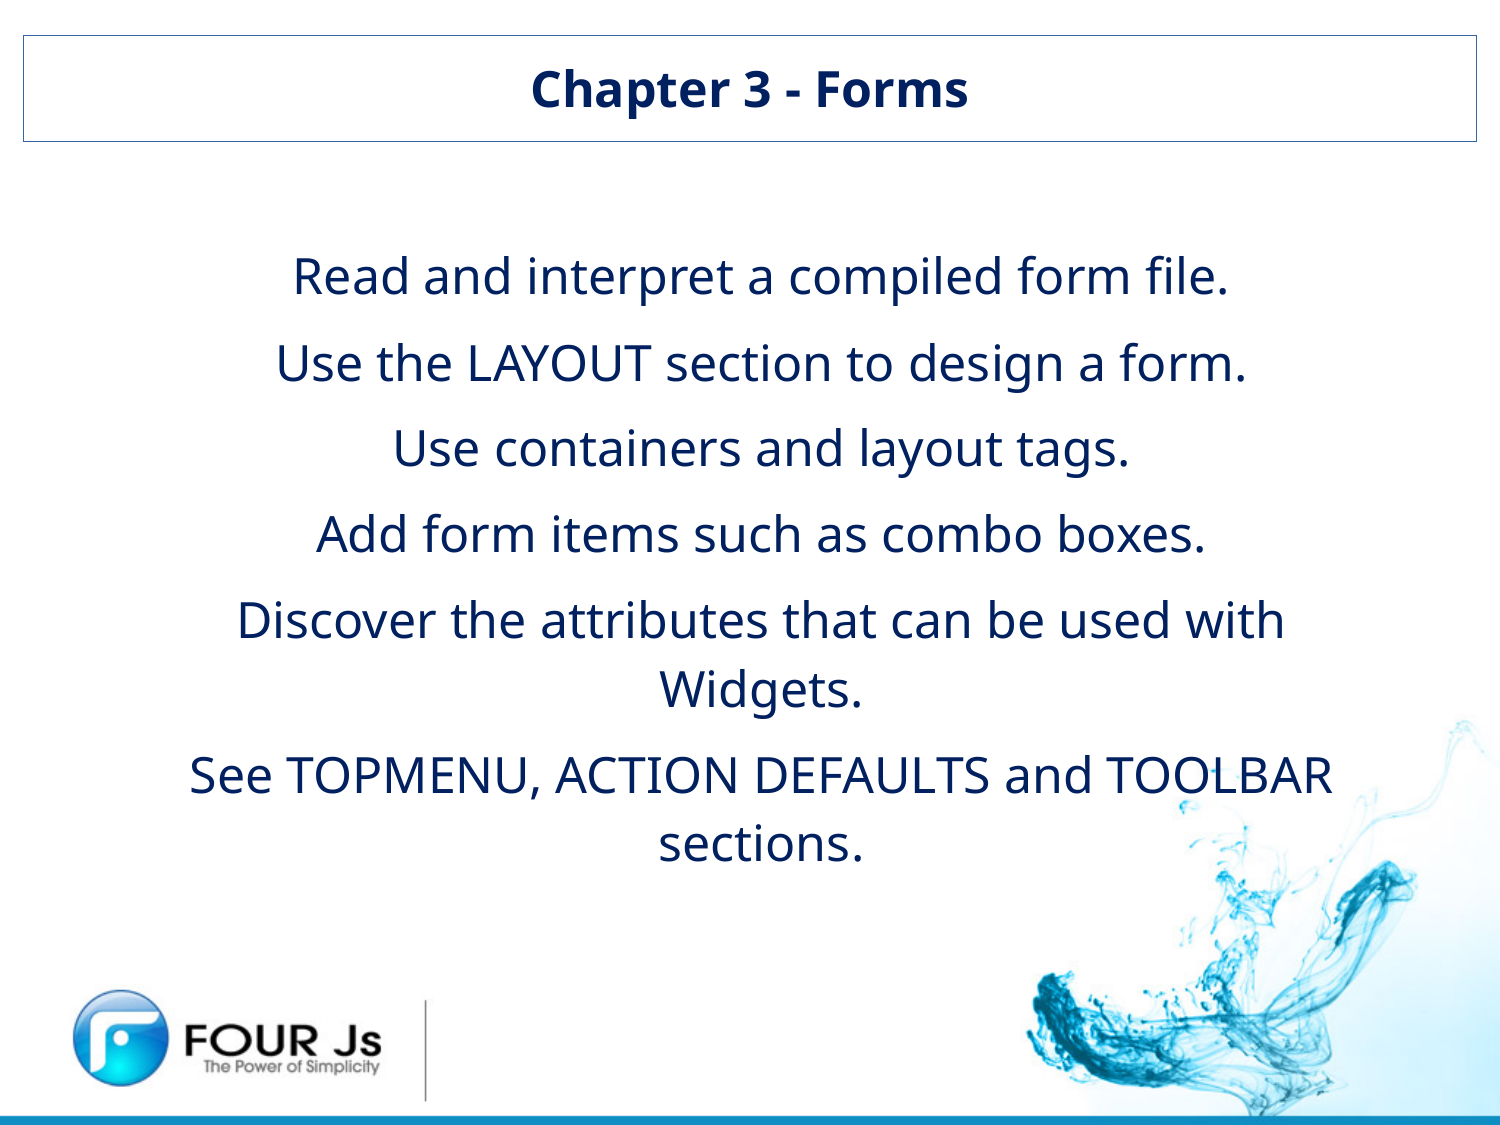

# Chapter 3 - Forms
Read and interpret a compiled form file.
Use the LAYOUT section to design a form.
Use containers and layout tags.
Add form items such as combo boxes.
Discover the attributes that can be used with Widgets.
See TOPMENU, ACTION DEFAULTS and TOOLBAR sections.